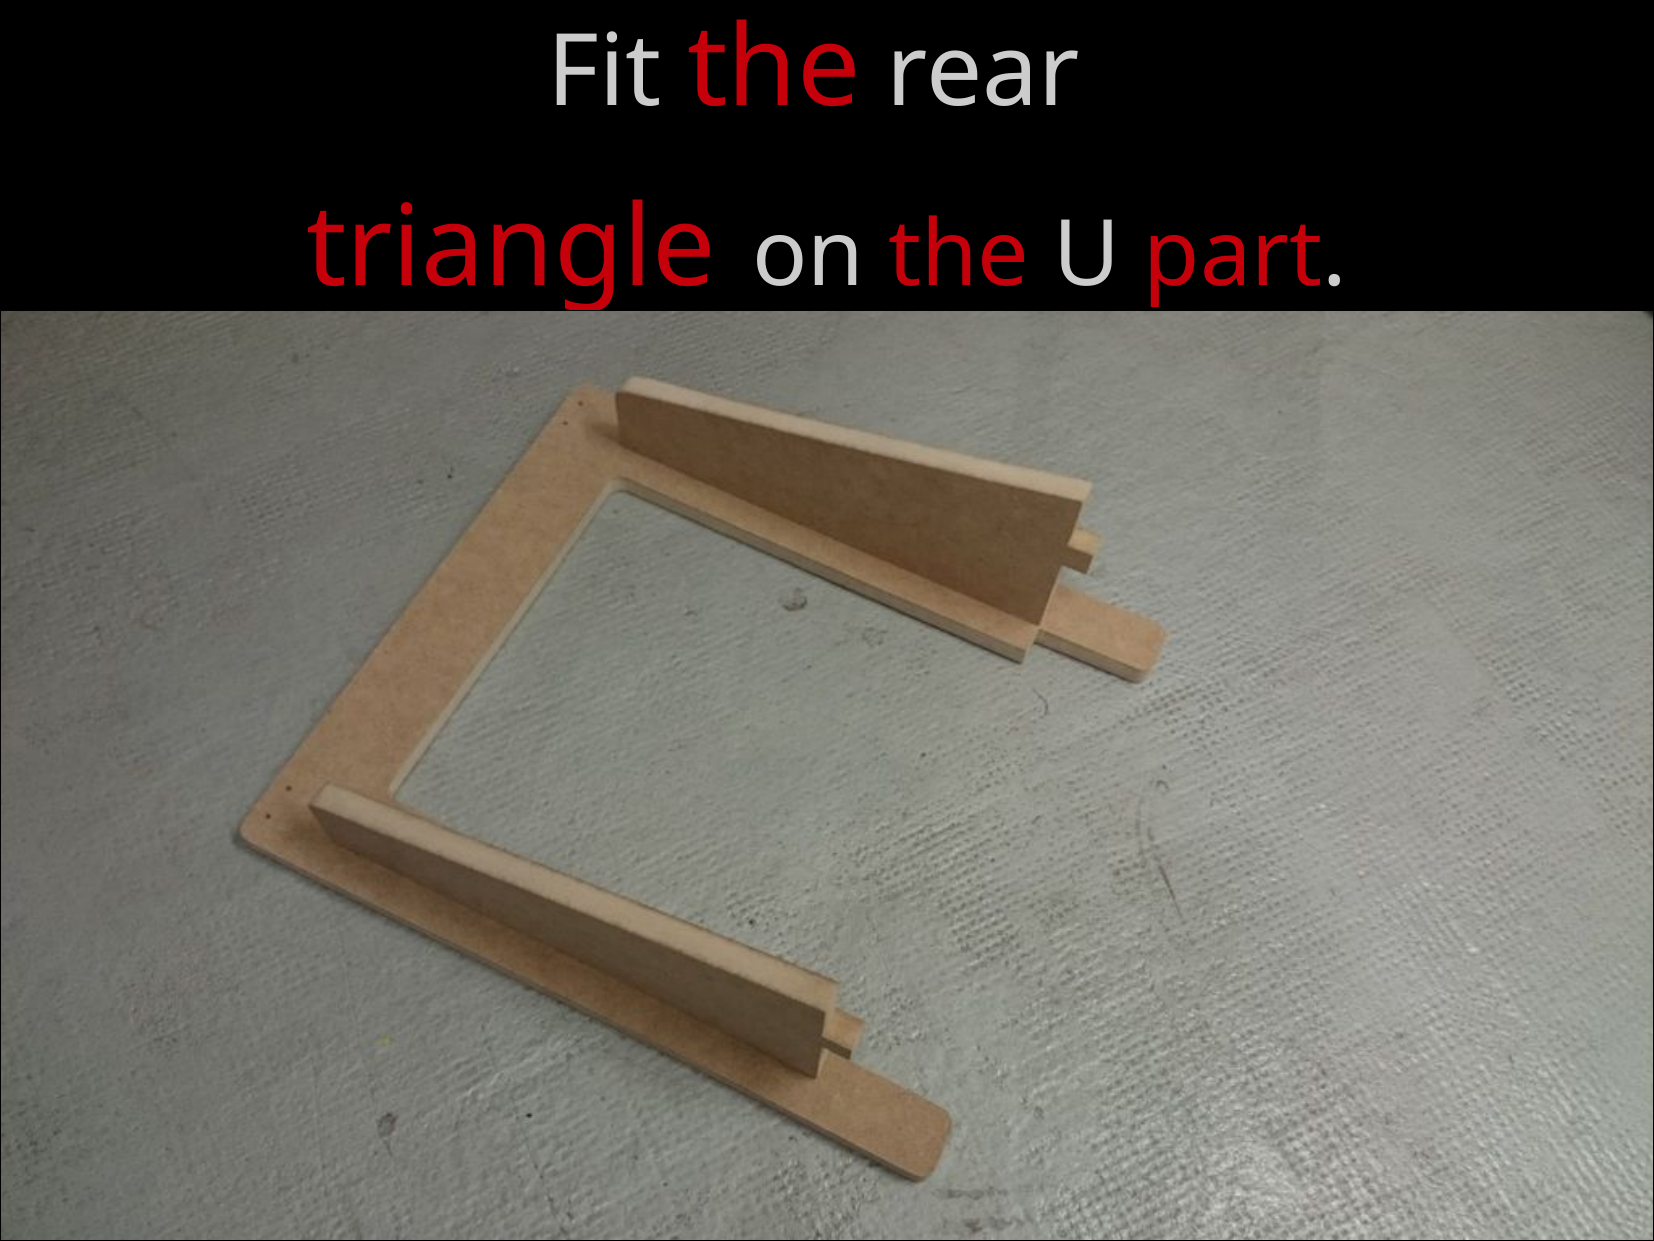

# Fit the rear triangle on the U part.